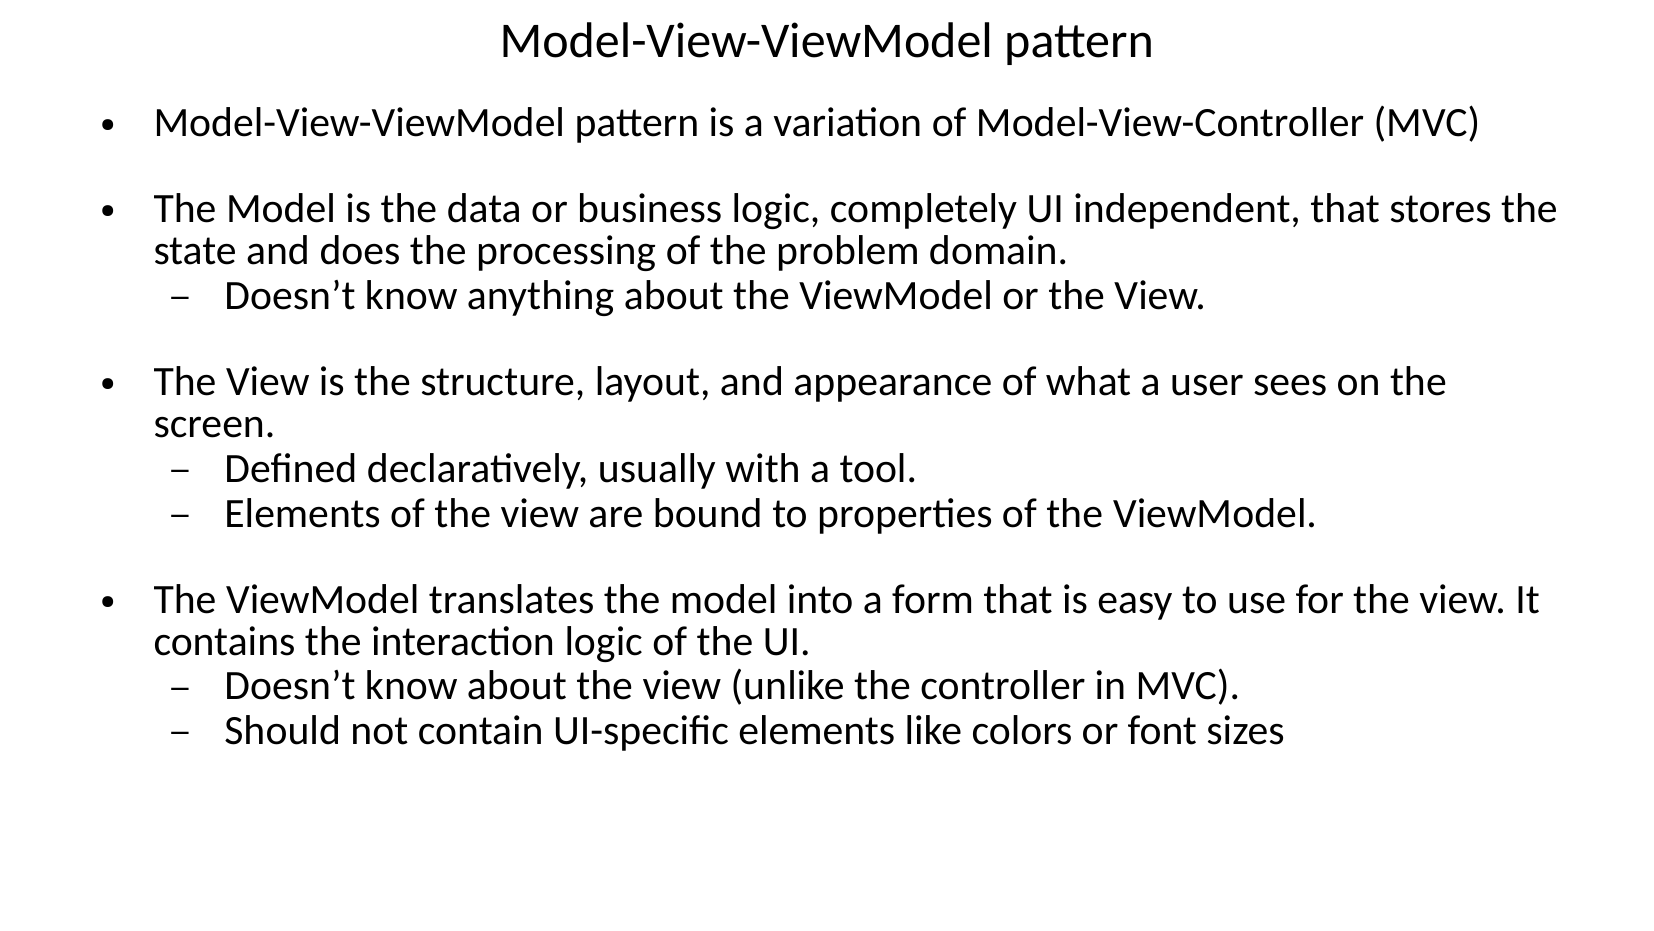

# Model-View-ViewModel pattern
Model-View-ViewModel pattern is a variation of Model-View-Controller (MVC)
The Model is the data or business logic, completely UI independent, that stores the state and does the processing of the problem domain.
Doesn’t know anything about the ViewModel or the View.
The View is the structure, layout, and appearance of what a user sees on the screen.
Defined declaratively, usually with a tool.
Elements of the view are bound to properties of the ViewModel.
The ViewModel translates the model into a form that is easy to use for the view. It contains the interaction logic of the UI.
Doesn’t know about the view (unlike the controller in MVC).
Should not contain UI-specific elements like colors or font sizes